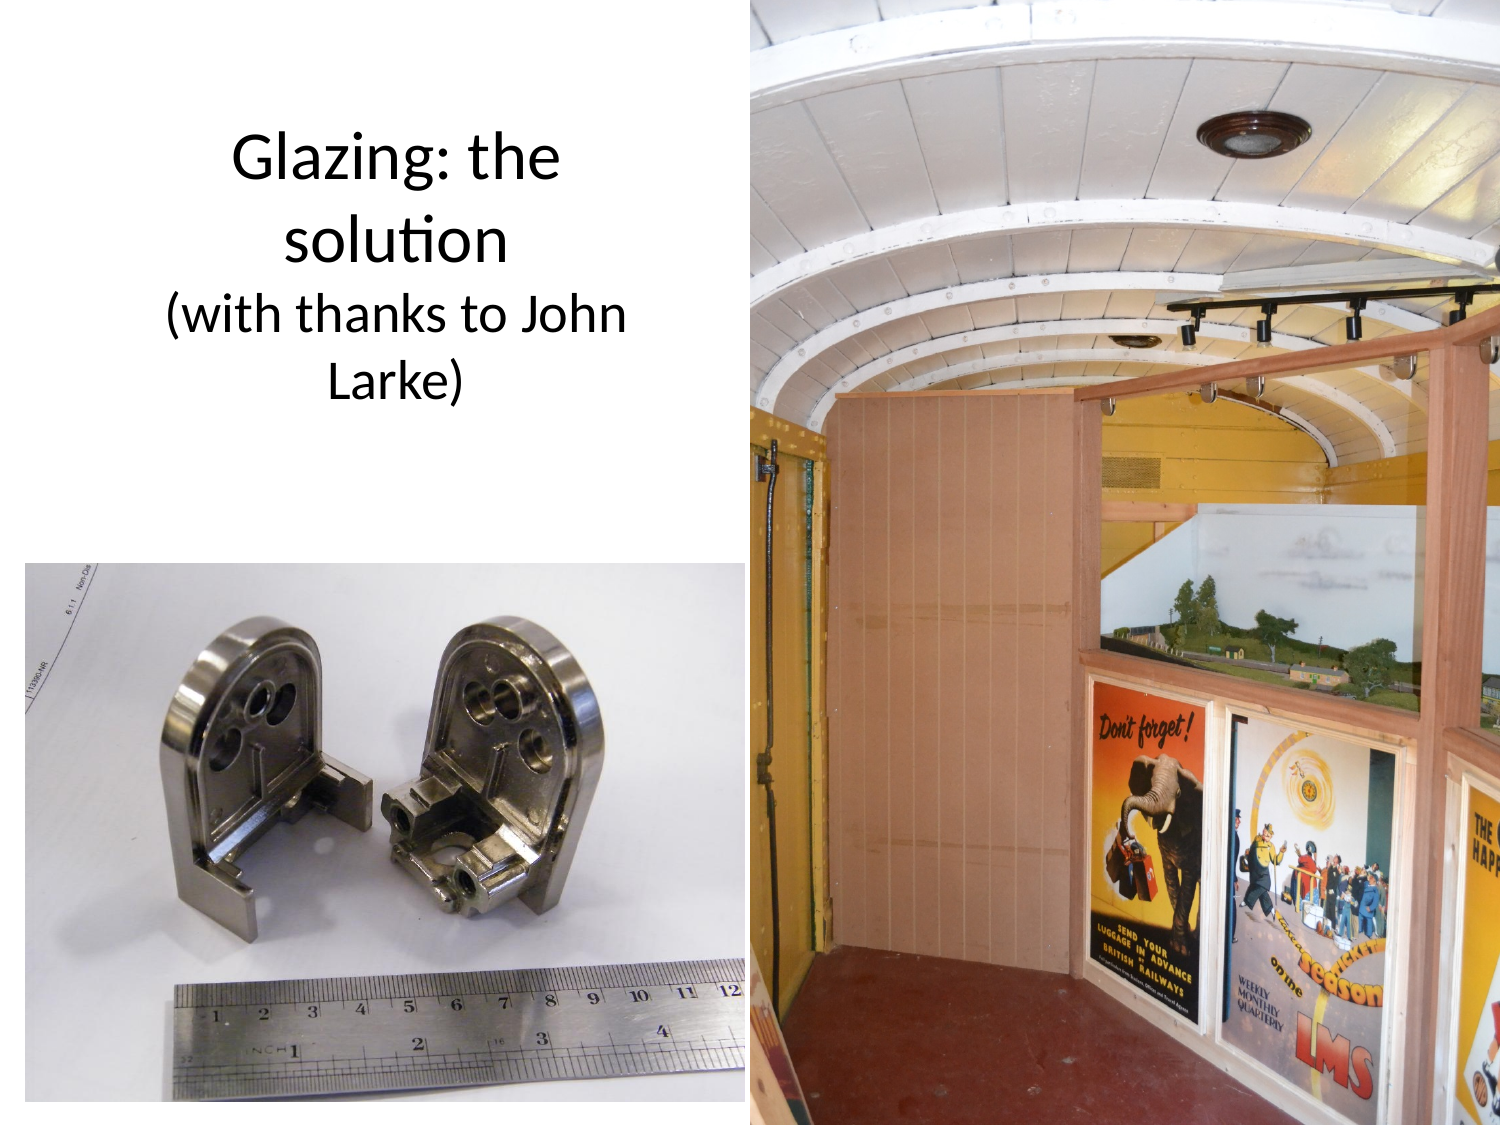

# Glazing: the solution (with thanks to John Larke)